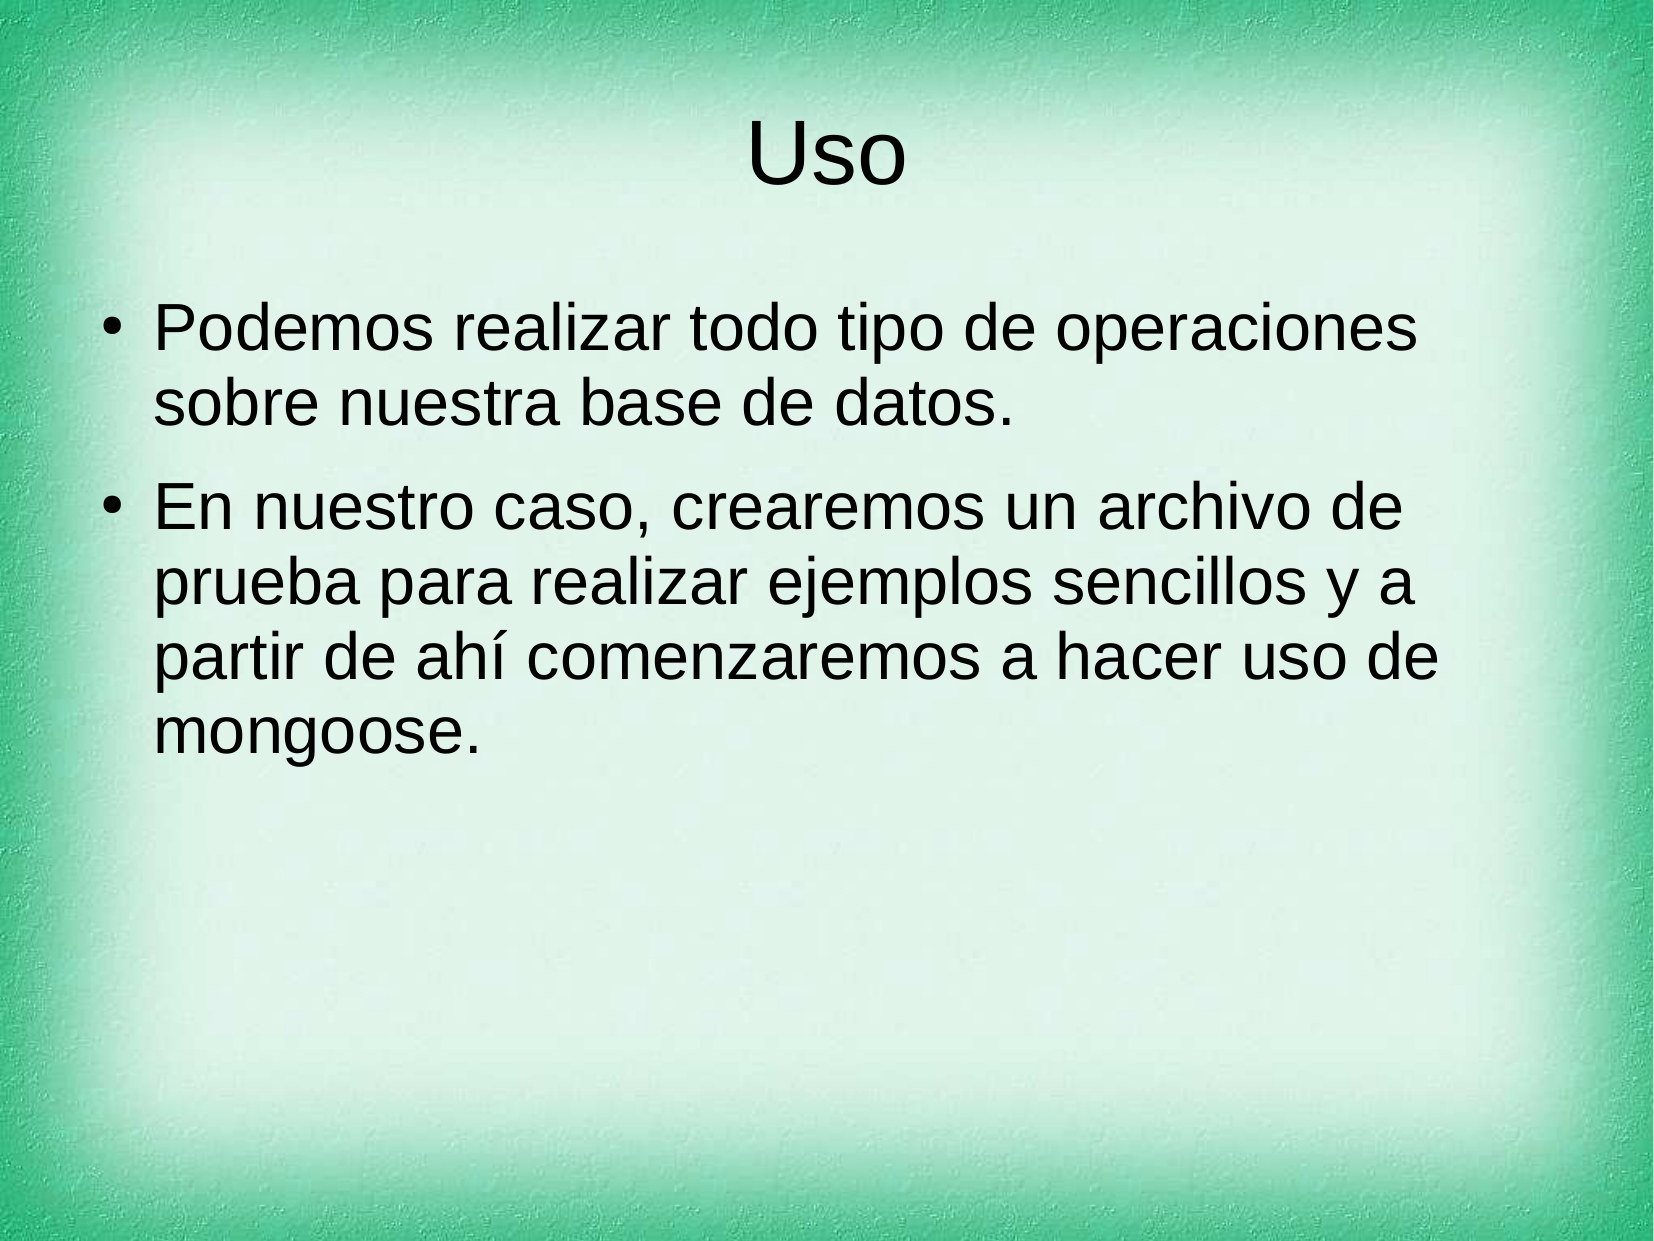

# Uso
Podemos realizar todo tipo de operaciones sobre nuestra base de datos.
En nuestro caso, crearemos un archivo de prueba para realizar ejemplos sencillos y a partir de ahí comenzaremos a hacer uso de mongoose.